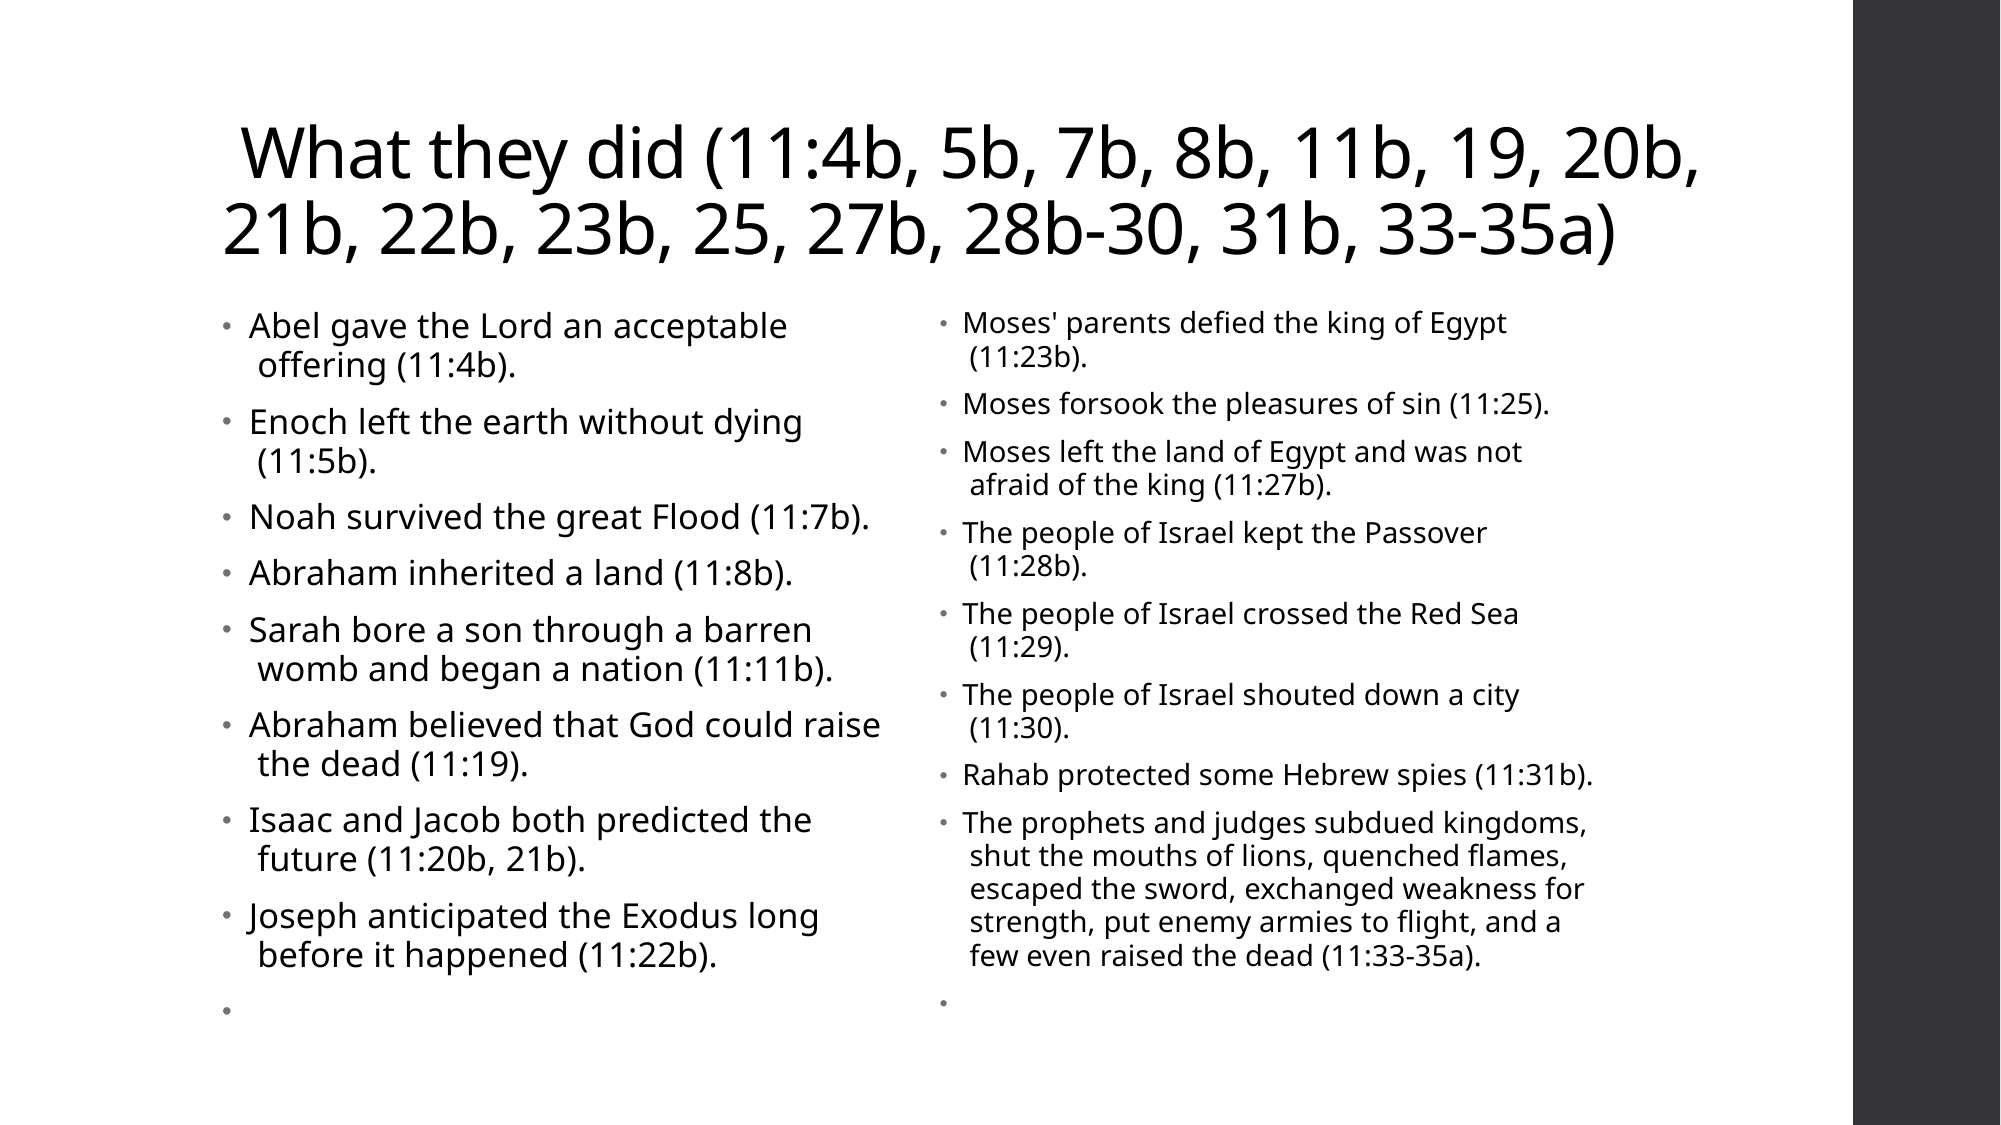

# What they did (11:4b, 5b, 7b, 8b, 11b, 19, 20b, 21b, 22b, 23b, 25, 27b, 28b-30, 31b, 33-35a)
 Abel gave the Lord an acceptable offering (11:4b).
 Enoch left the earth without dying (11:5b).
 Noah survived the great Flood (11:7b).
 Abraham inherited a land (11:8b).
 Sarah bore a son through a barren womb and began a nation (11:11b).
 Abraham believed that God could raise the dead (11:19).
 Isaac and Jacob both predicted the future (11:20b, 21b).
 Joseph anticipated the Exodus long before it happened (11:22b).
 Moses' parents defied the king of Egypt (11:23b).
 Moses forsook the pleasures of sin (11:25).
 Moses left the land of Egypt and was not afraid of the king (11:27b).
 The people of Israel kept the Passover (11:28b).
 The people of Israel crossed the Red Sea (11:29).
 The people of Israel shouted down a city (11:30).
 Rahab protected some Hebrew spies (11:31b).
 The prophets and judges subdued kingdoms, shut the mouths of lions, quenched flames, escaped the sword, exchanged weakness for strength, put enemy armies to flight, and a few even raised the dead (11:33-35a).